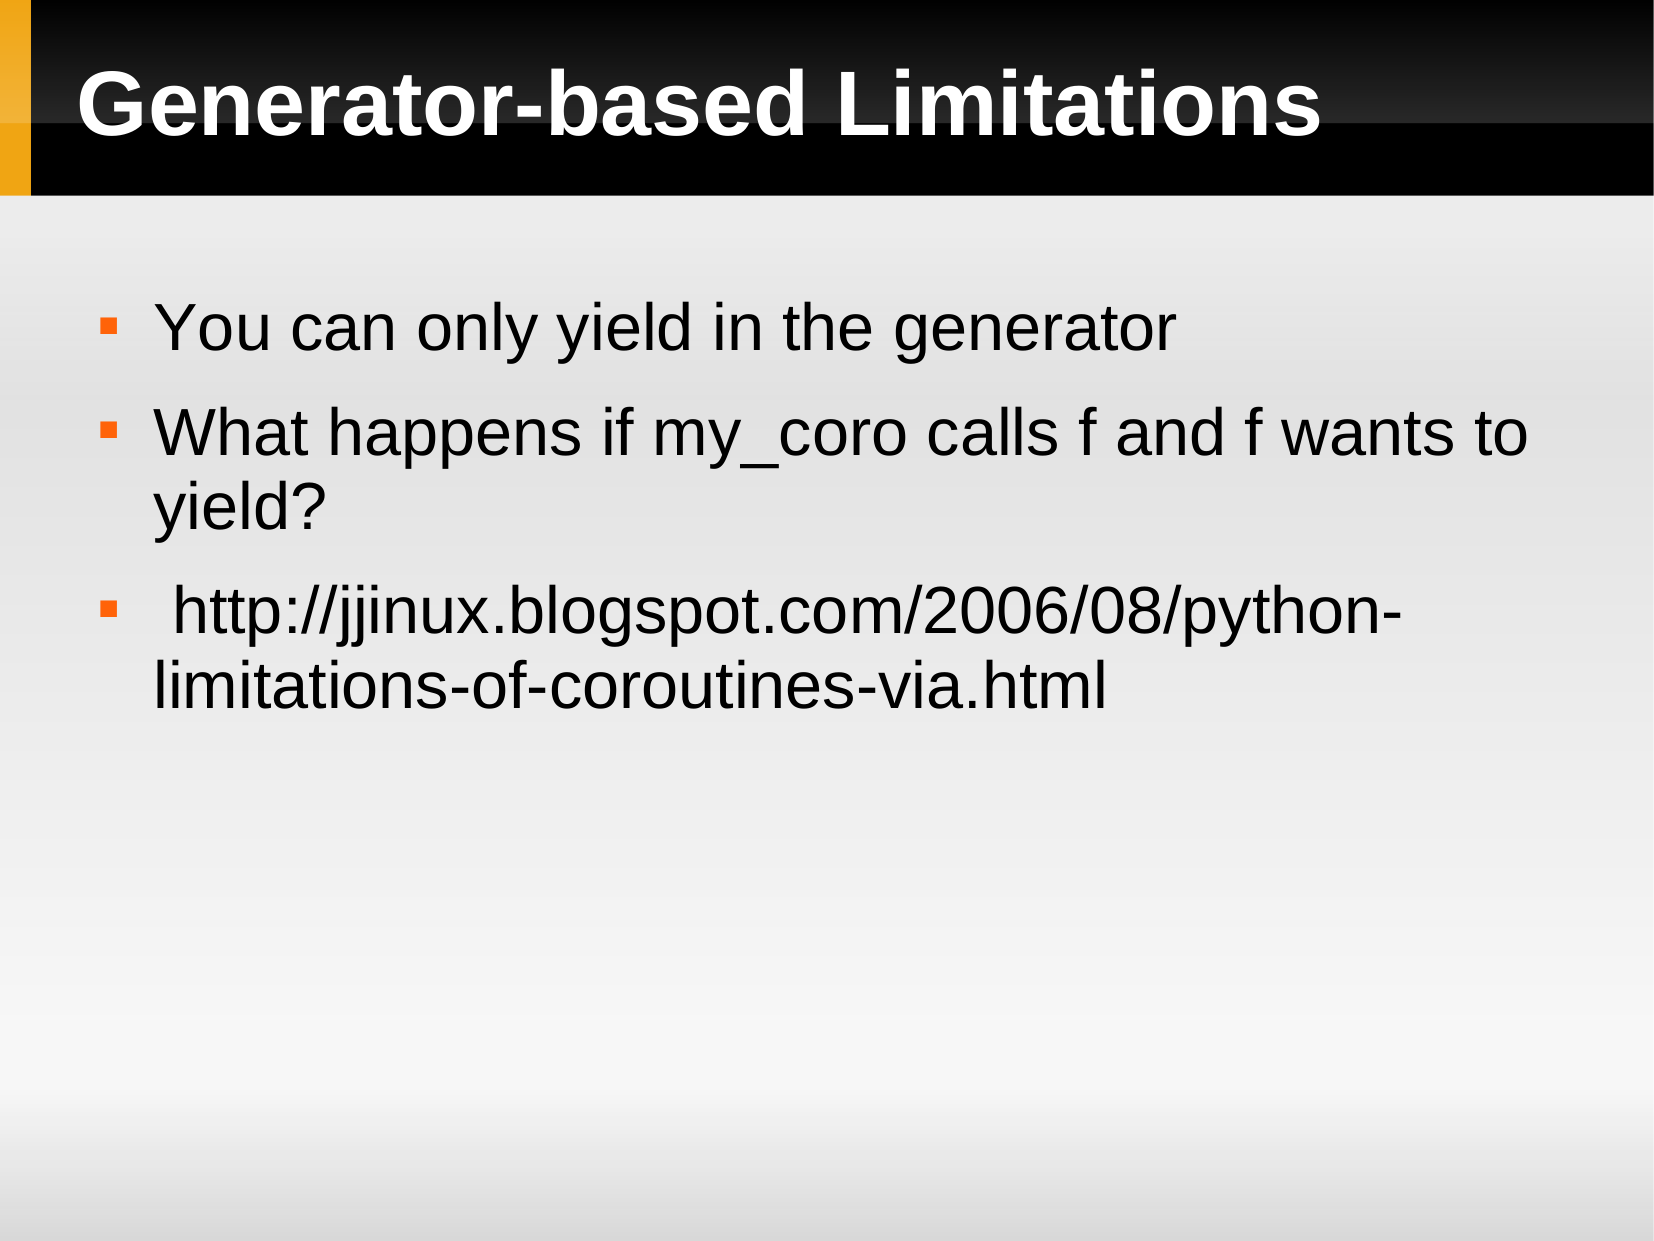

# Generator-based Limitations
You can only yield in the generator
What happens if my_coro calls f and f wants to yield?
 http://jjinux.blogspot.com/2006/08/python-limitations-of-coroutines-via.html